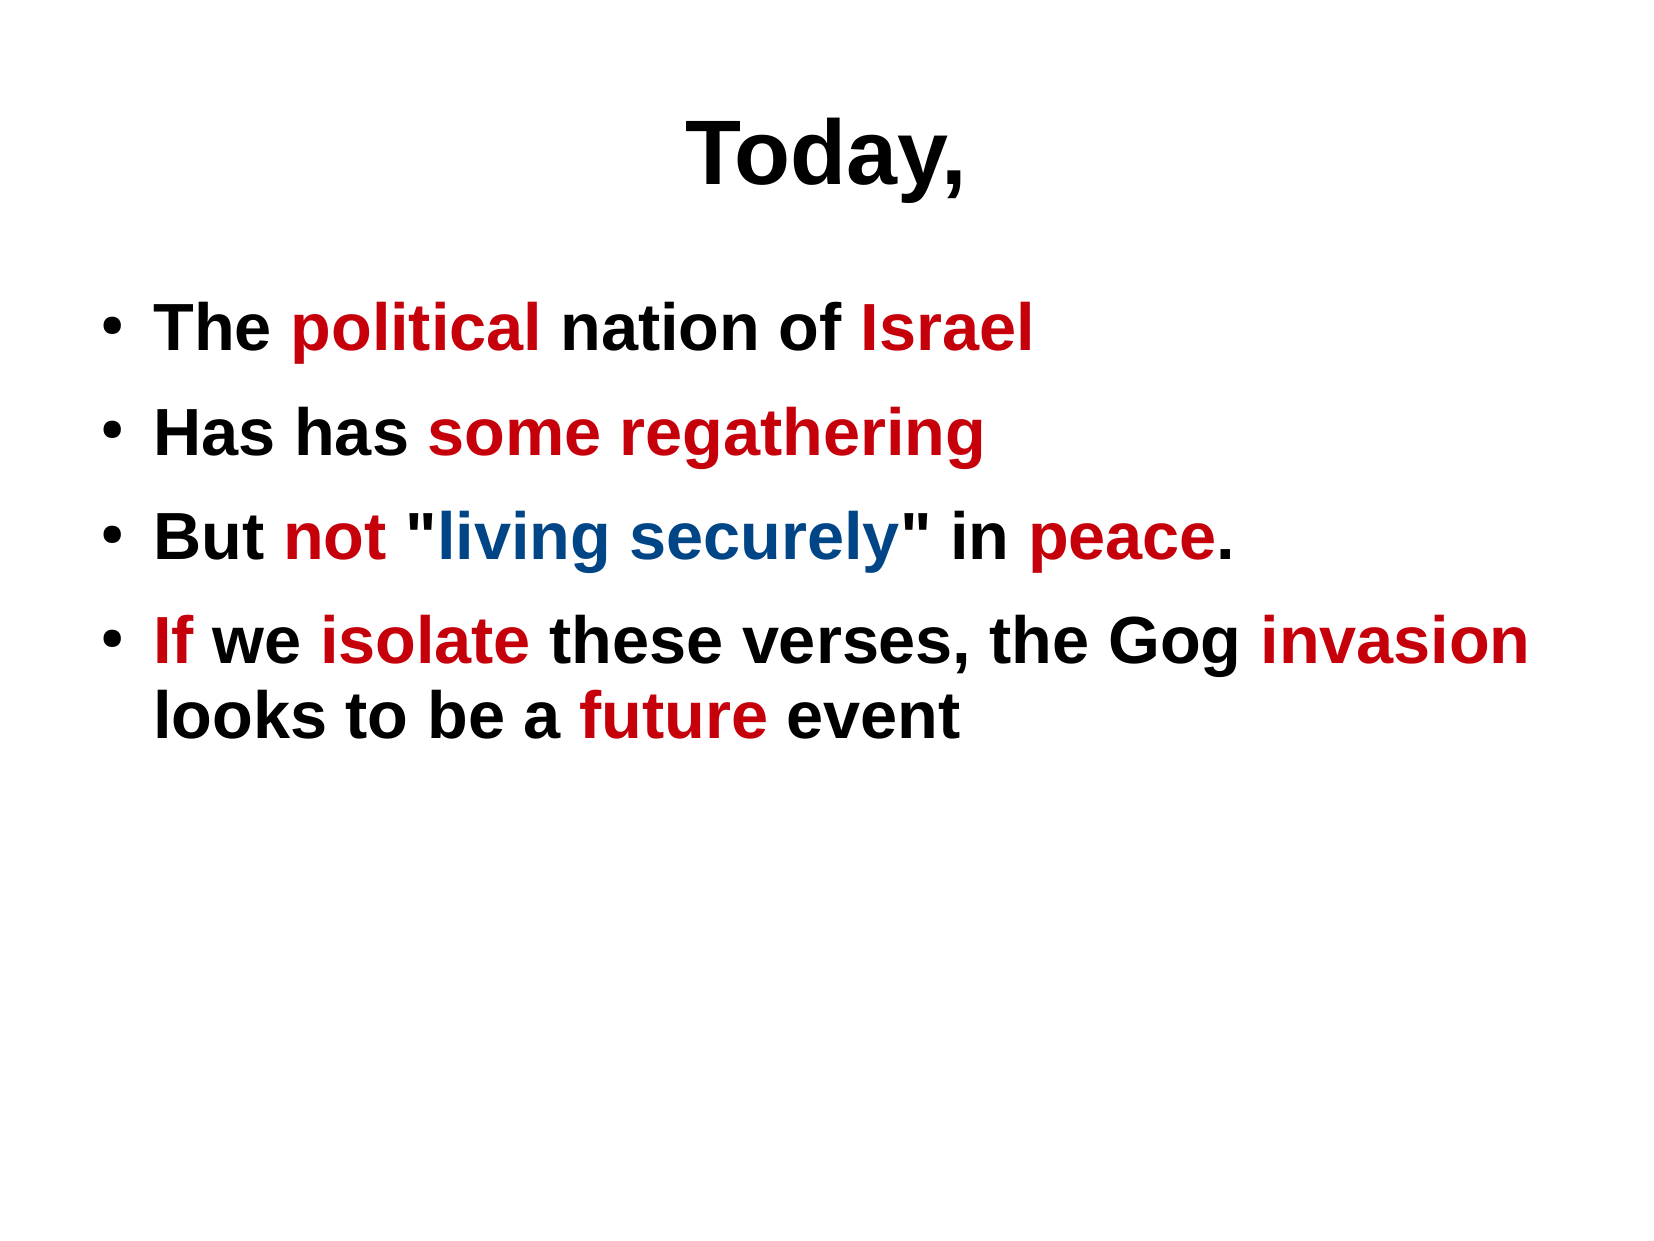

# Today,
The political nation of Israel
Has has some regathering
But not "living securely" in peace.
If we isolate these verses, the Gog invasion looks to be a future event